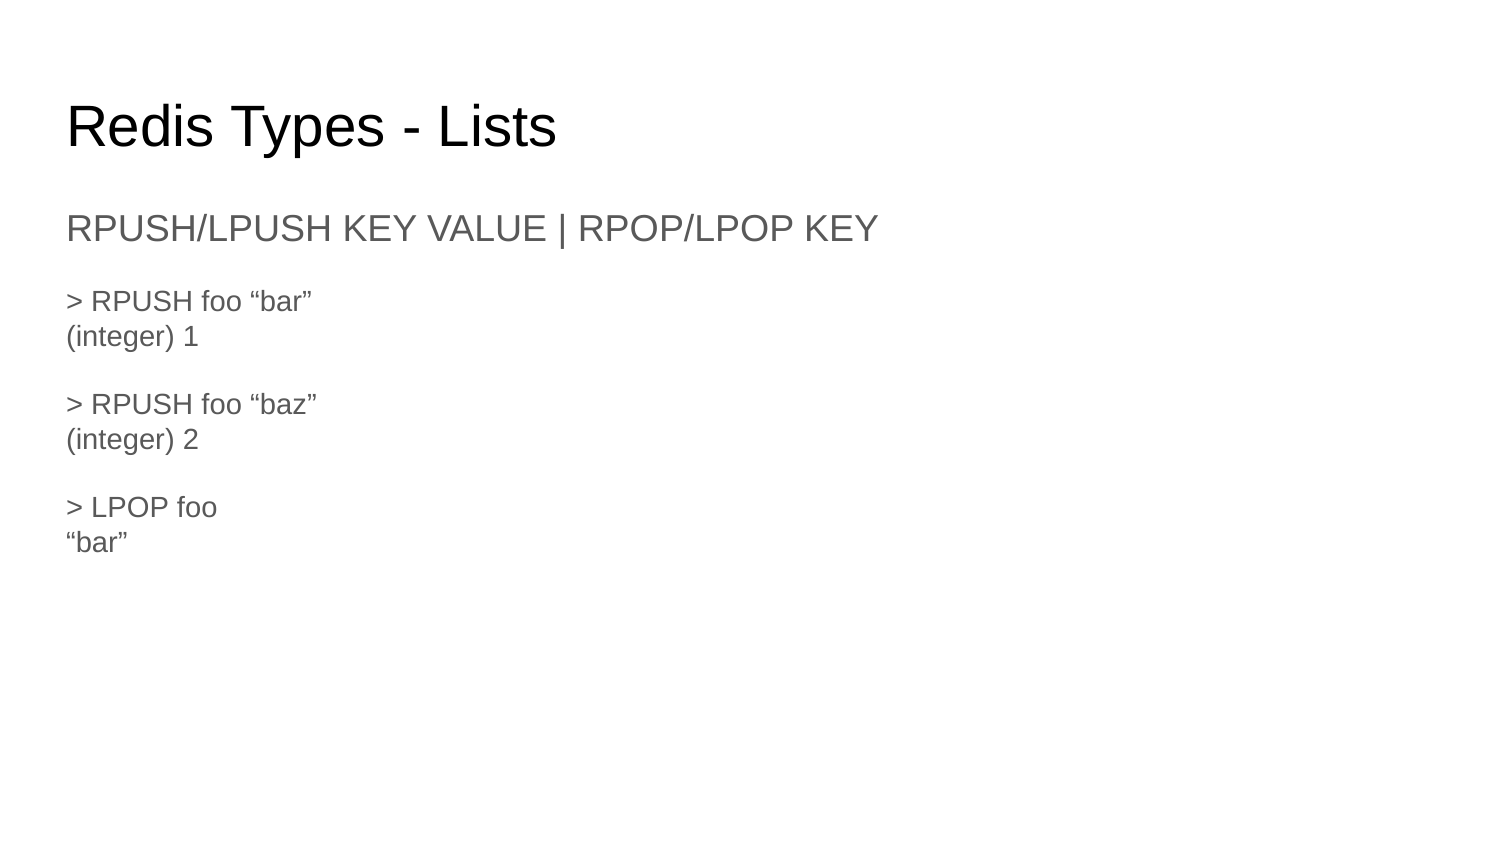

# Redis Types - Lists
RPUSH/LPUSH KEY VALUE | RPOP/LPOP KEY
> RPUSH foo “bar”
(integer) 1
> RPUSH foo “baz”
(integer) 2
> LPOP foo
“bar”